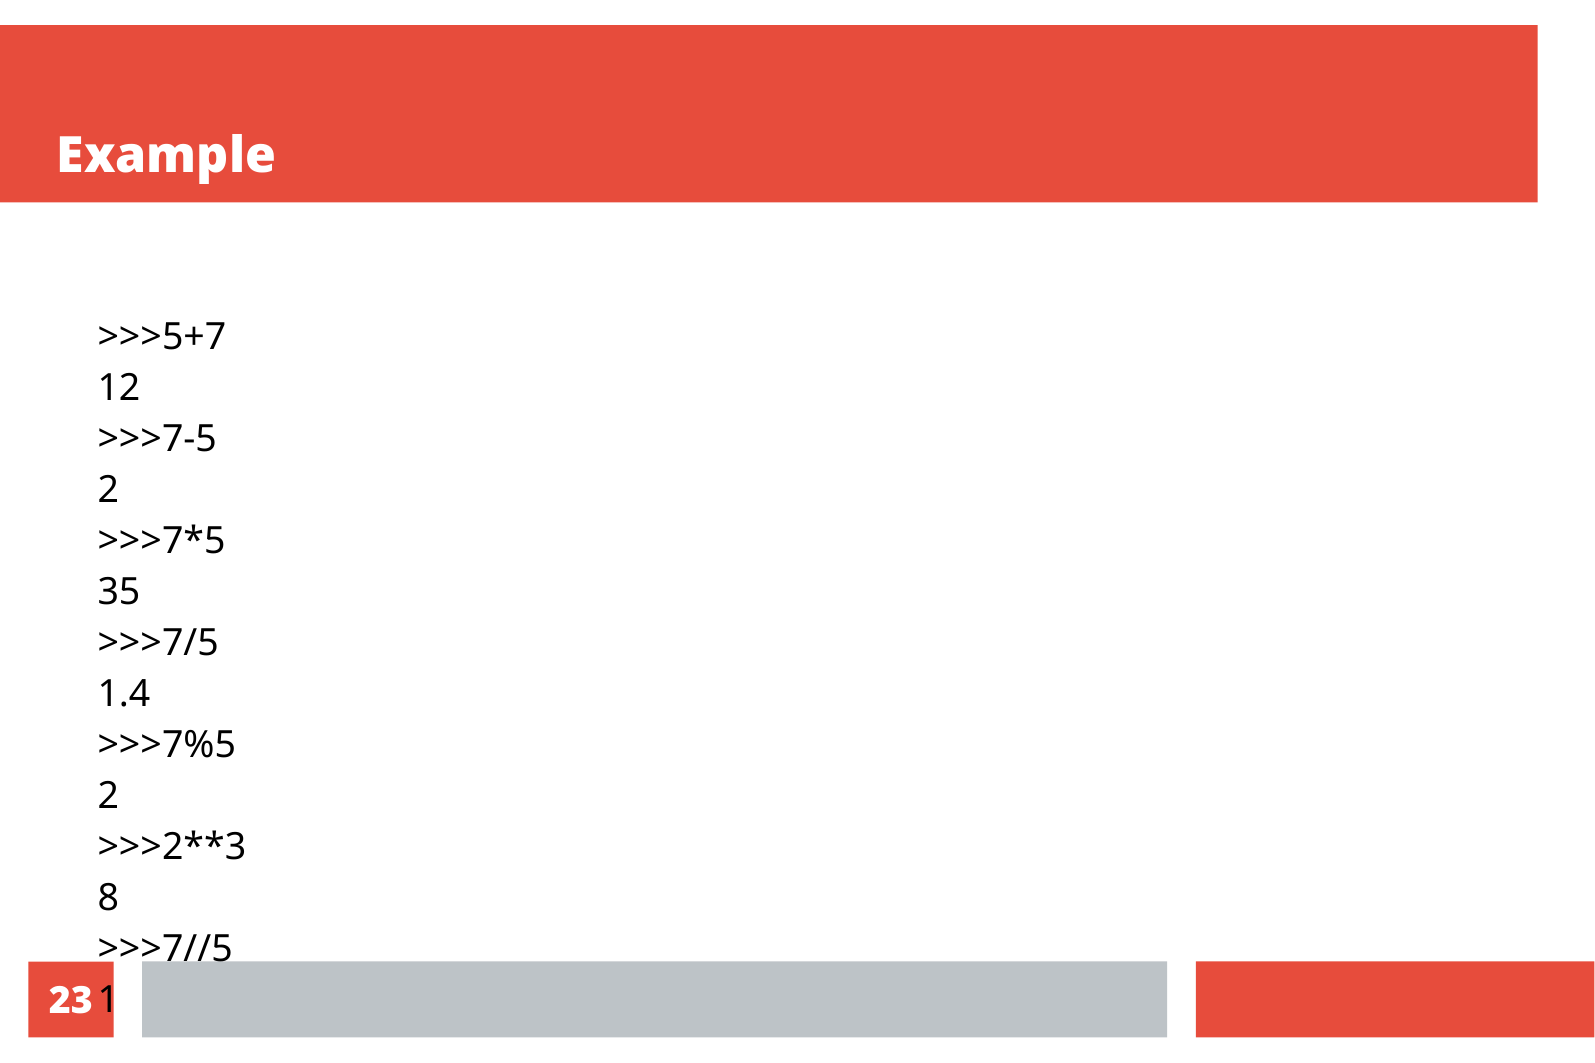

# Example
>>>5+7
12
>>>7-5
2
>>>7*5
35
>>>7/5
1.4
>>>7%5
2
>>>2**3
8
>>>7//5
1
23